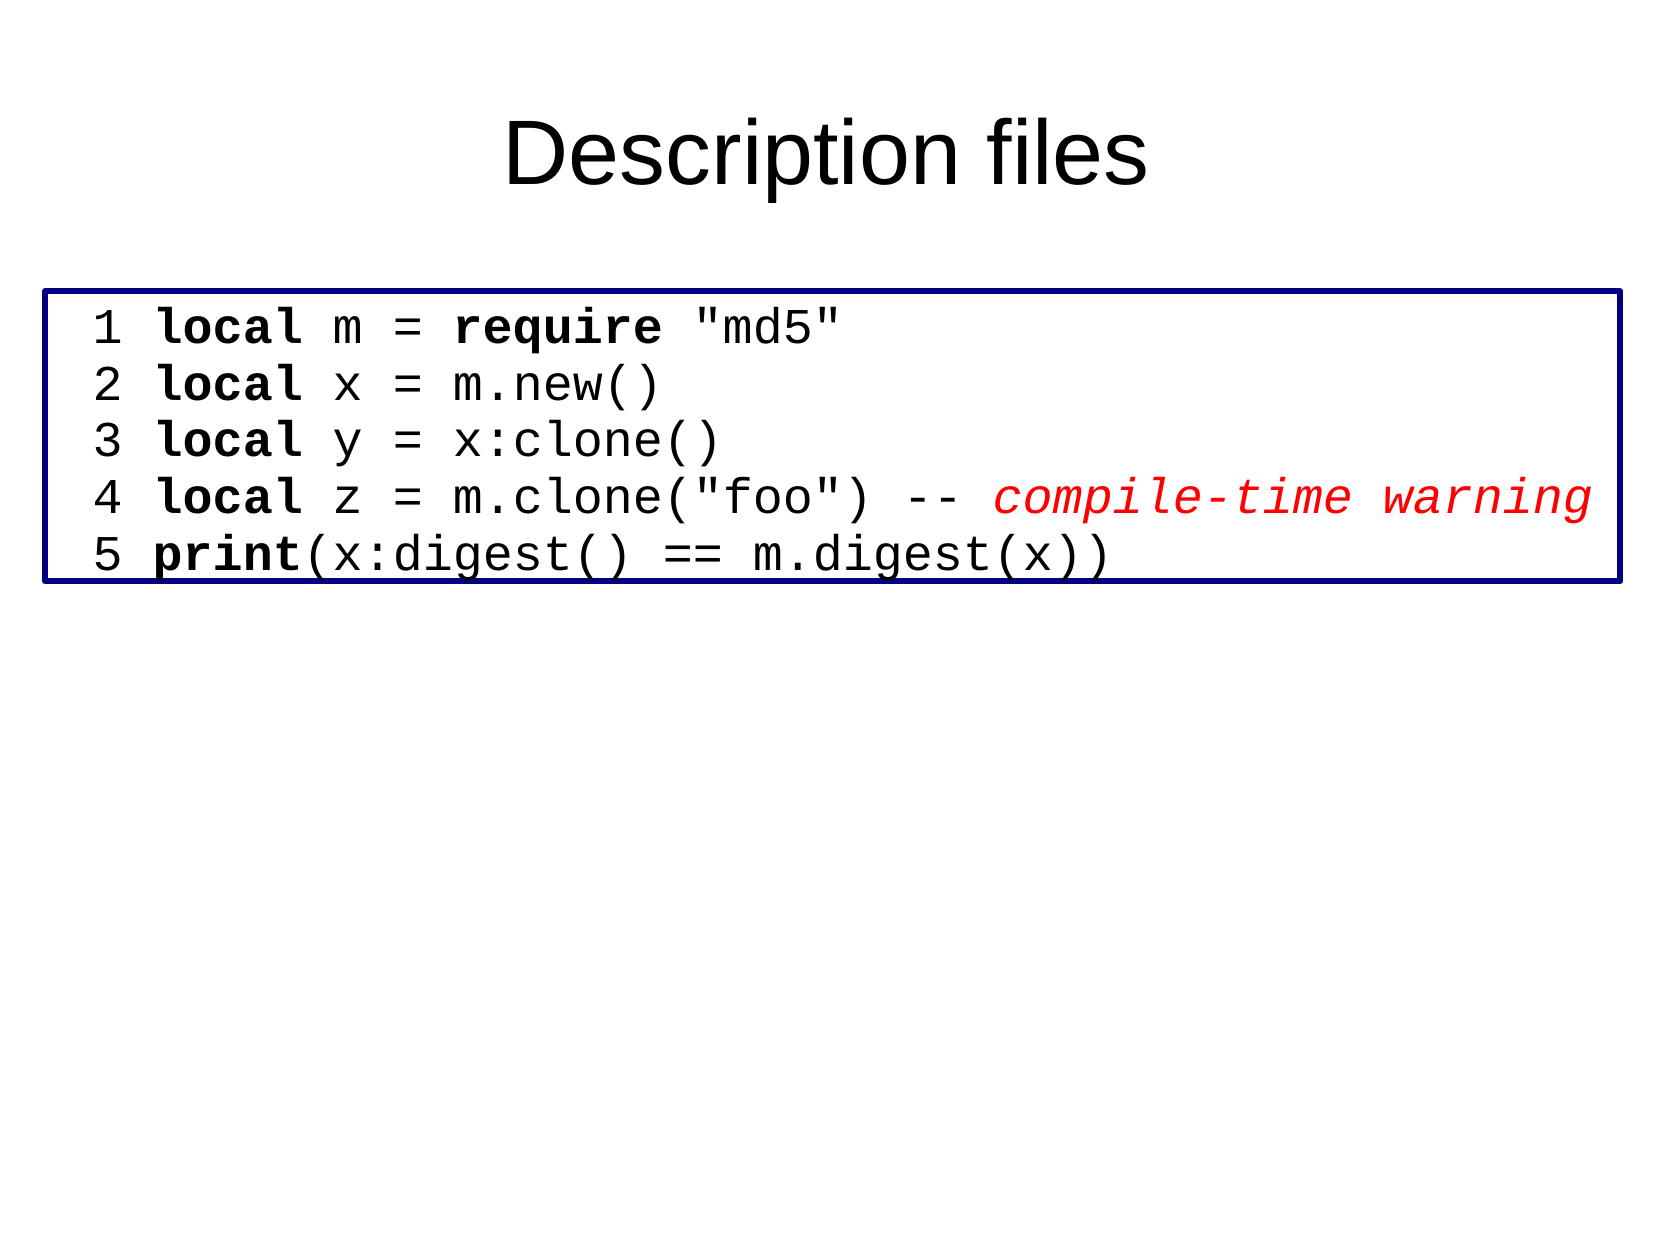

# Description files
 1 local m = require "md5"
 2 local x = m.new()
 3 local y = x:clone()
 4 local z = m.clone("foo") -- compile-time warning
 5 print(x:digest() == m.digest(x))